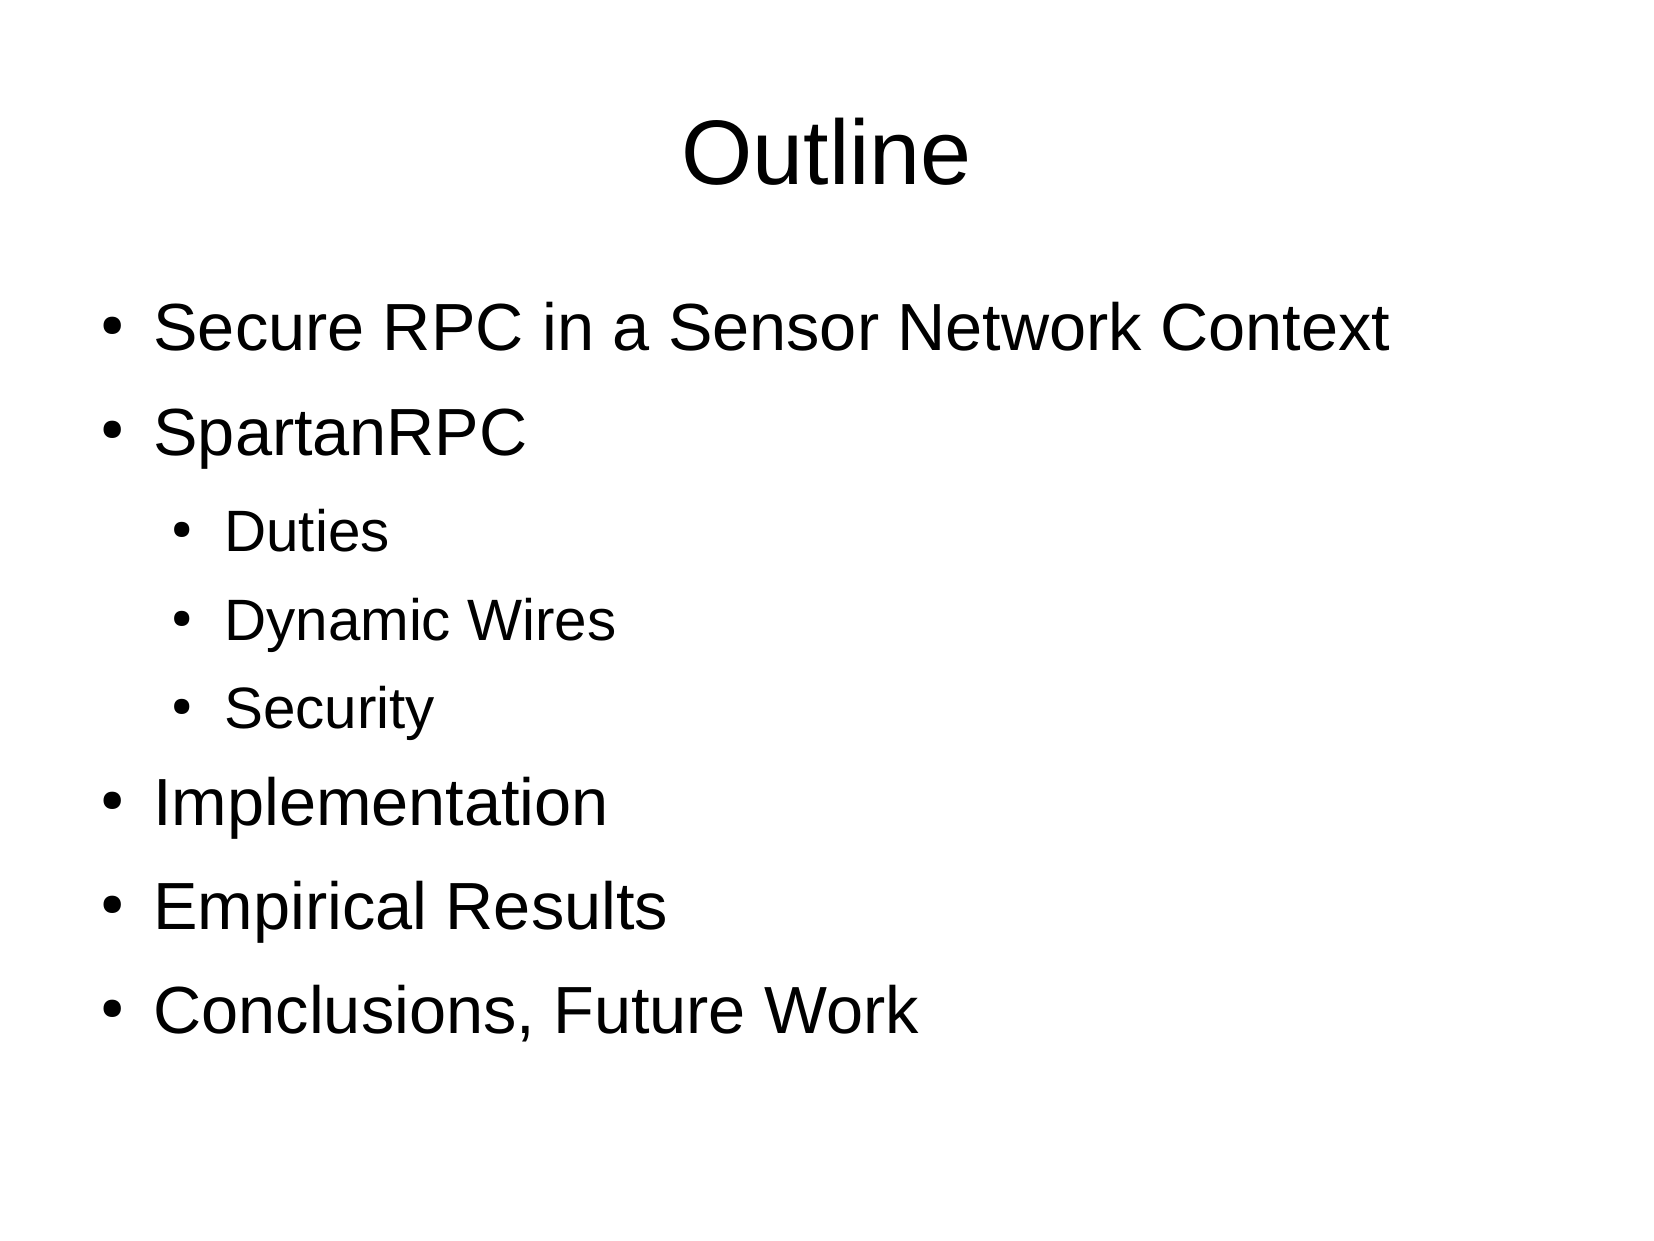

# Outline
Secure RPC in a Sensor Network Context
SpartanRPC
Duties
Dynamic Wires
Security
Implementation
Empirical Results
Conclusions, Future Work